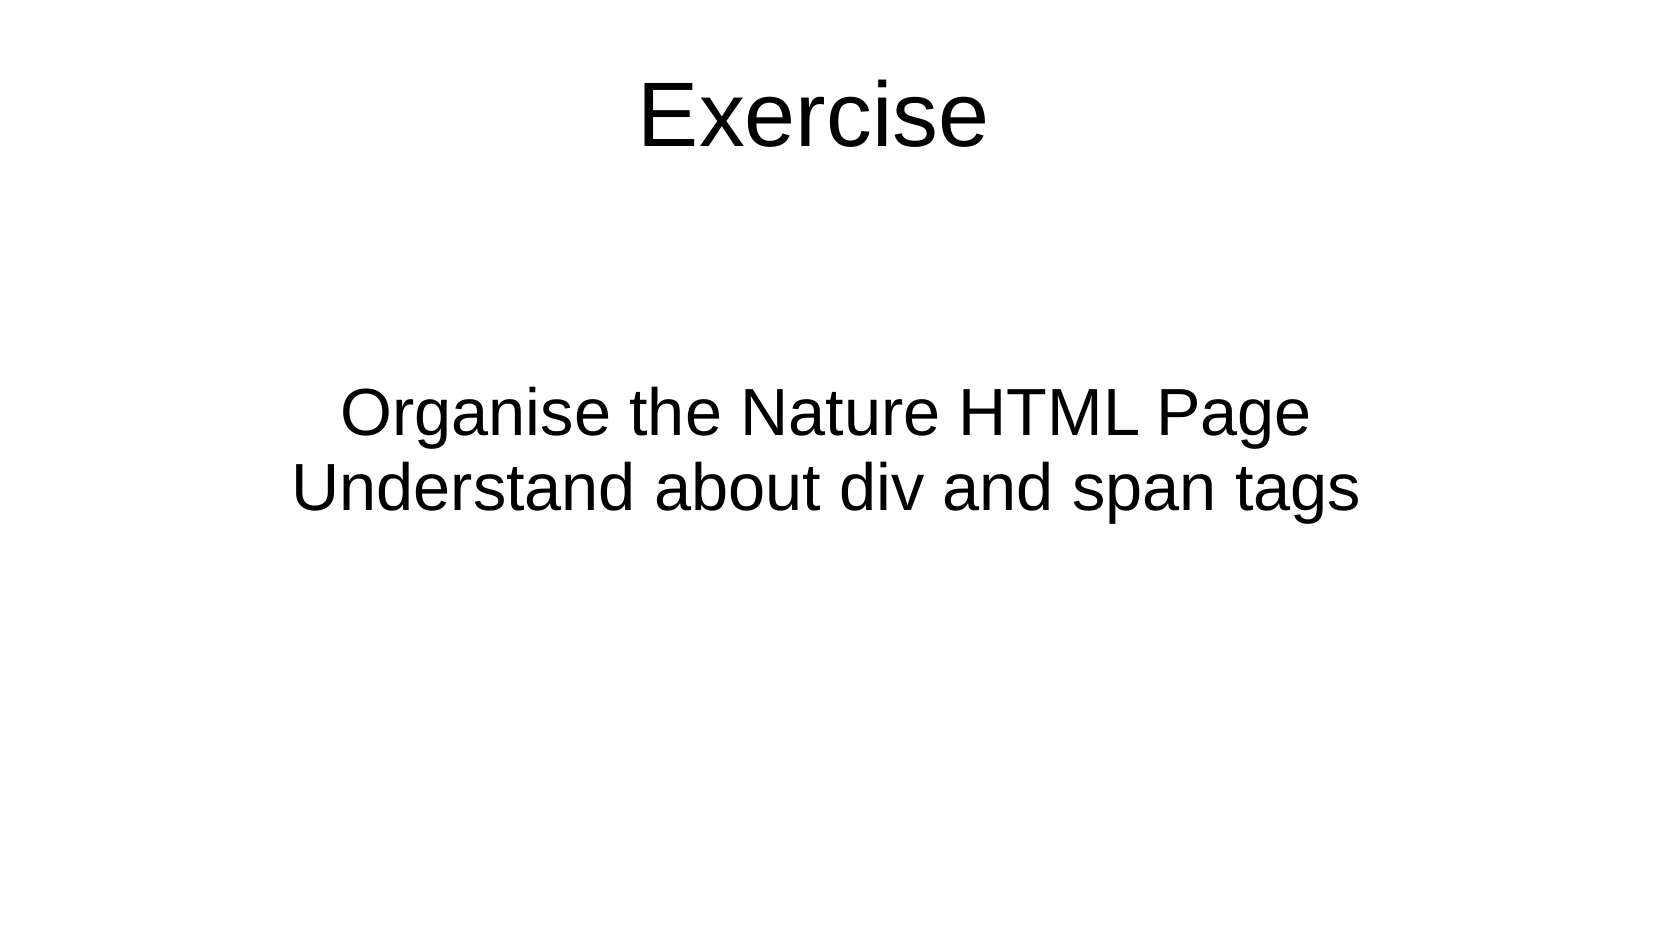

# Exercise
Organise the Nature HTML Page
Understand about div and span tags